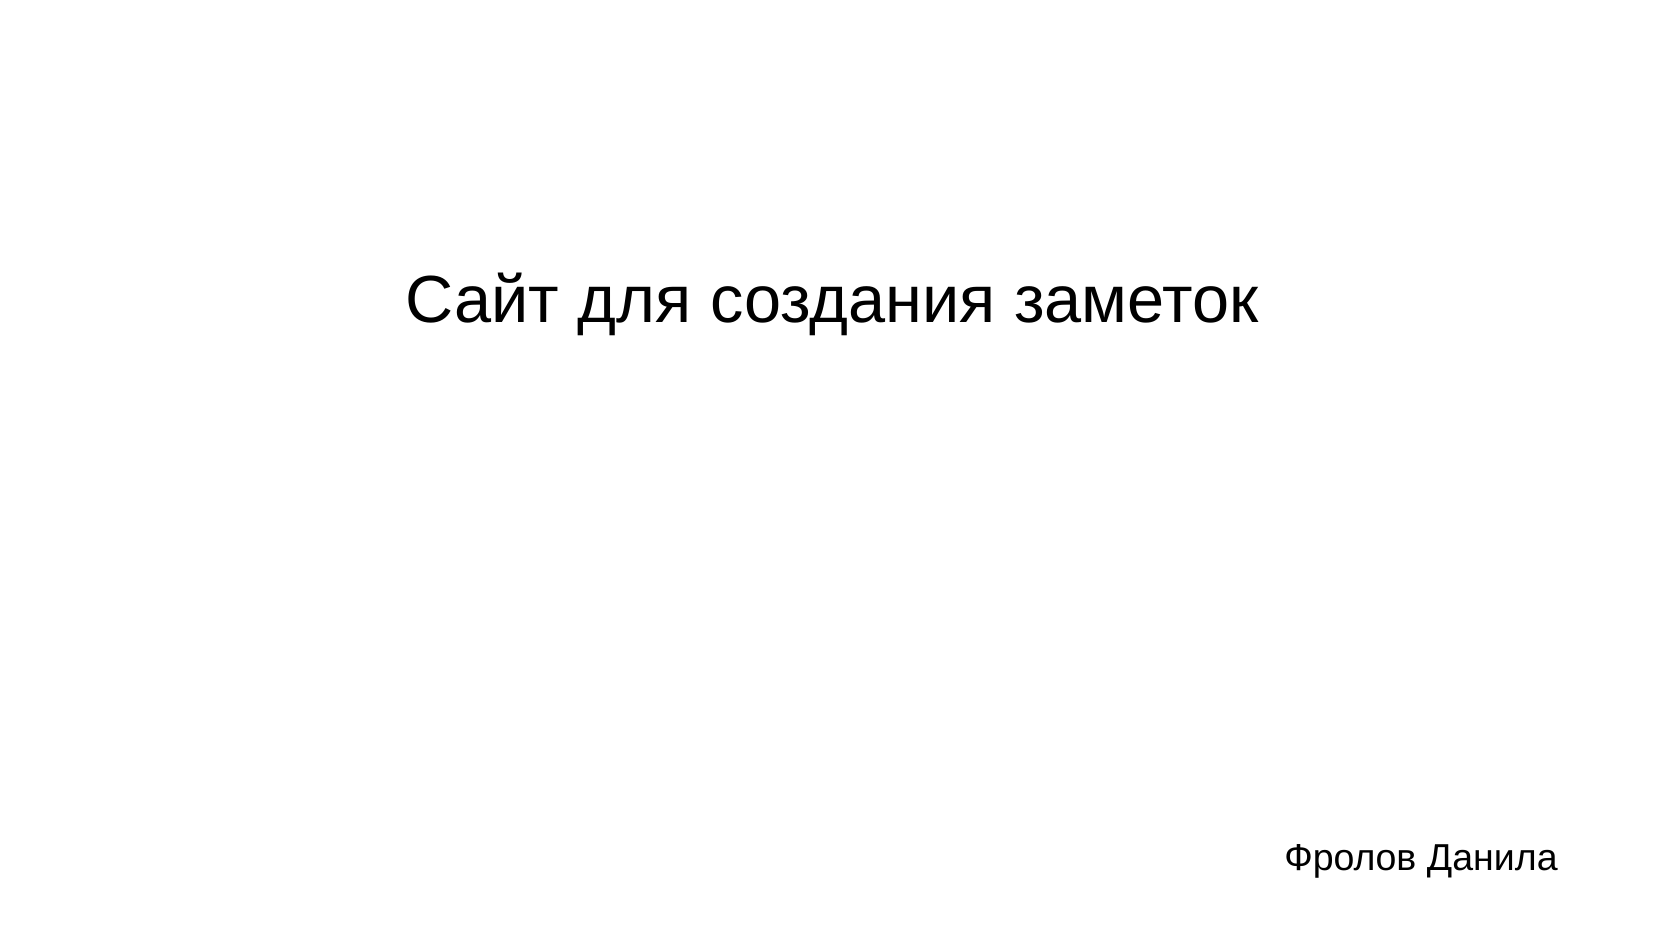

# Сайт для создания заметок
Фролов Данила